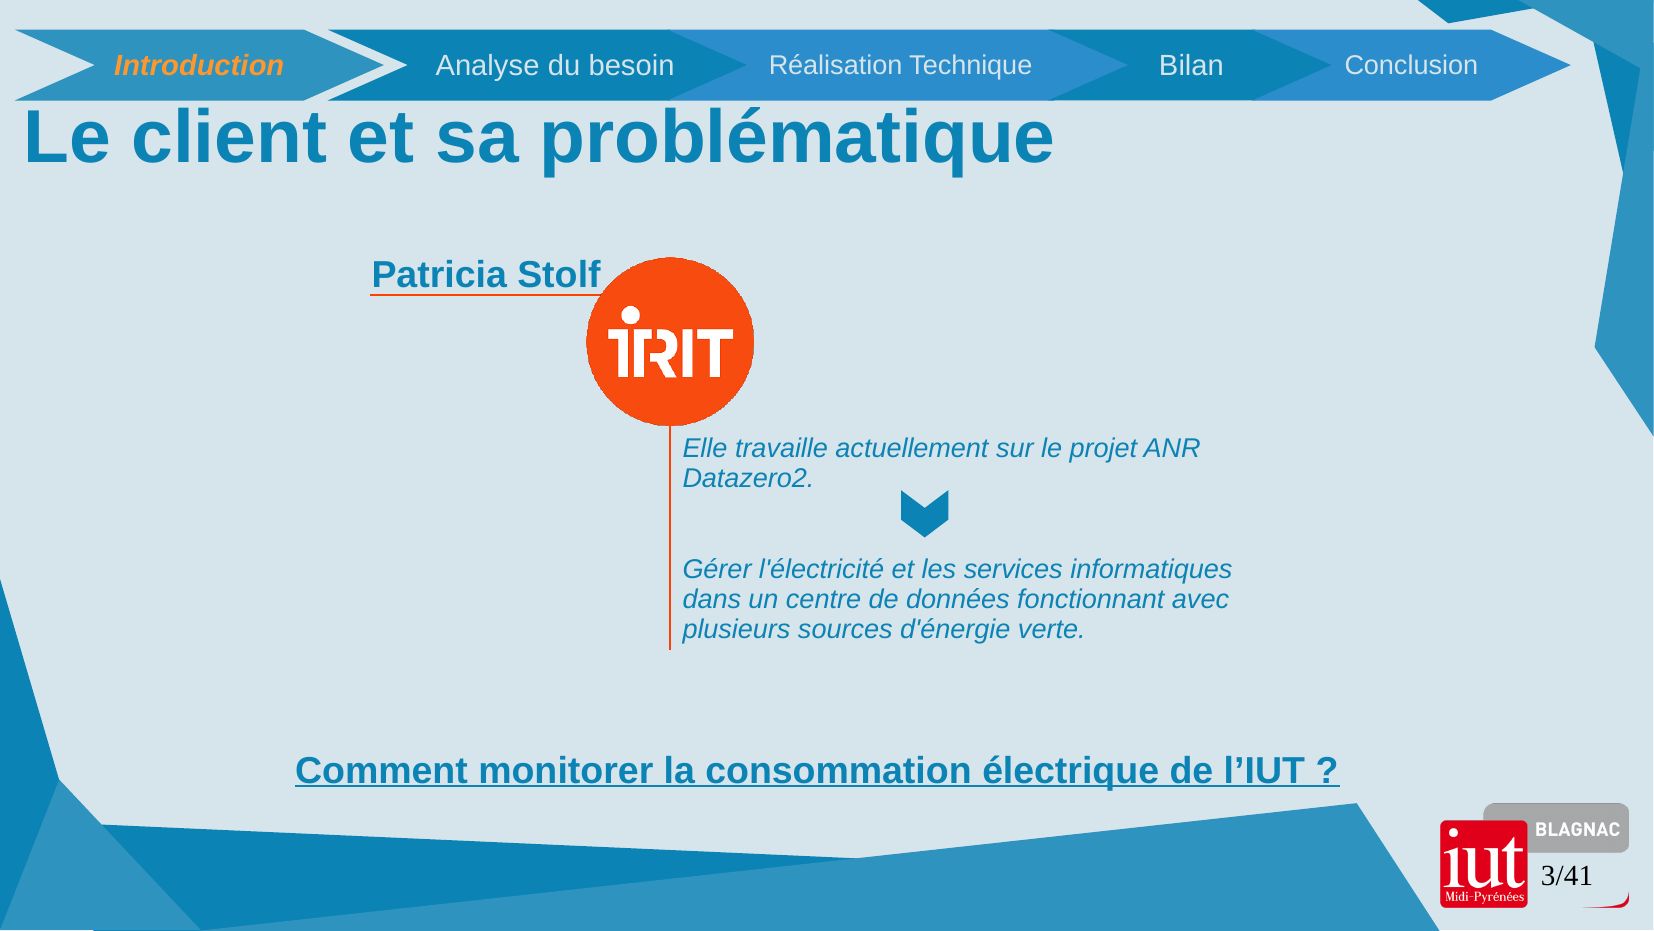

Bilan
Introduction
 Analyse du besoin
Réalisation Technique
Conclusion
# Le client et sa problématique
Patricia Stolf
Elle travaille actuellement sur le projet ANR Datazero2.
Gérer l'électricité et les services informatiques dans un centre de données fonctionnant avec plusieurs sources d'énergie verte.
Comment monitorer la consommation électrique de l’IUT ?
3